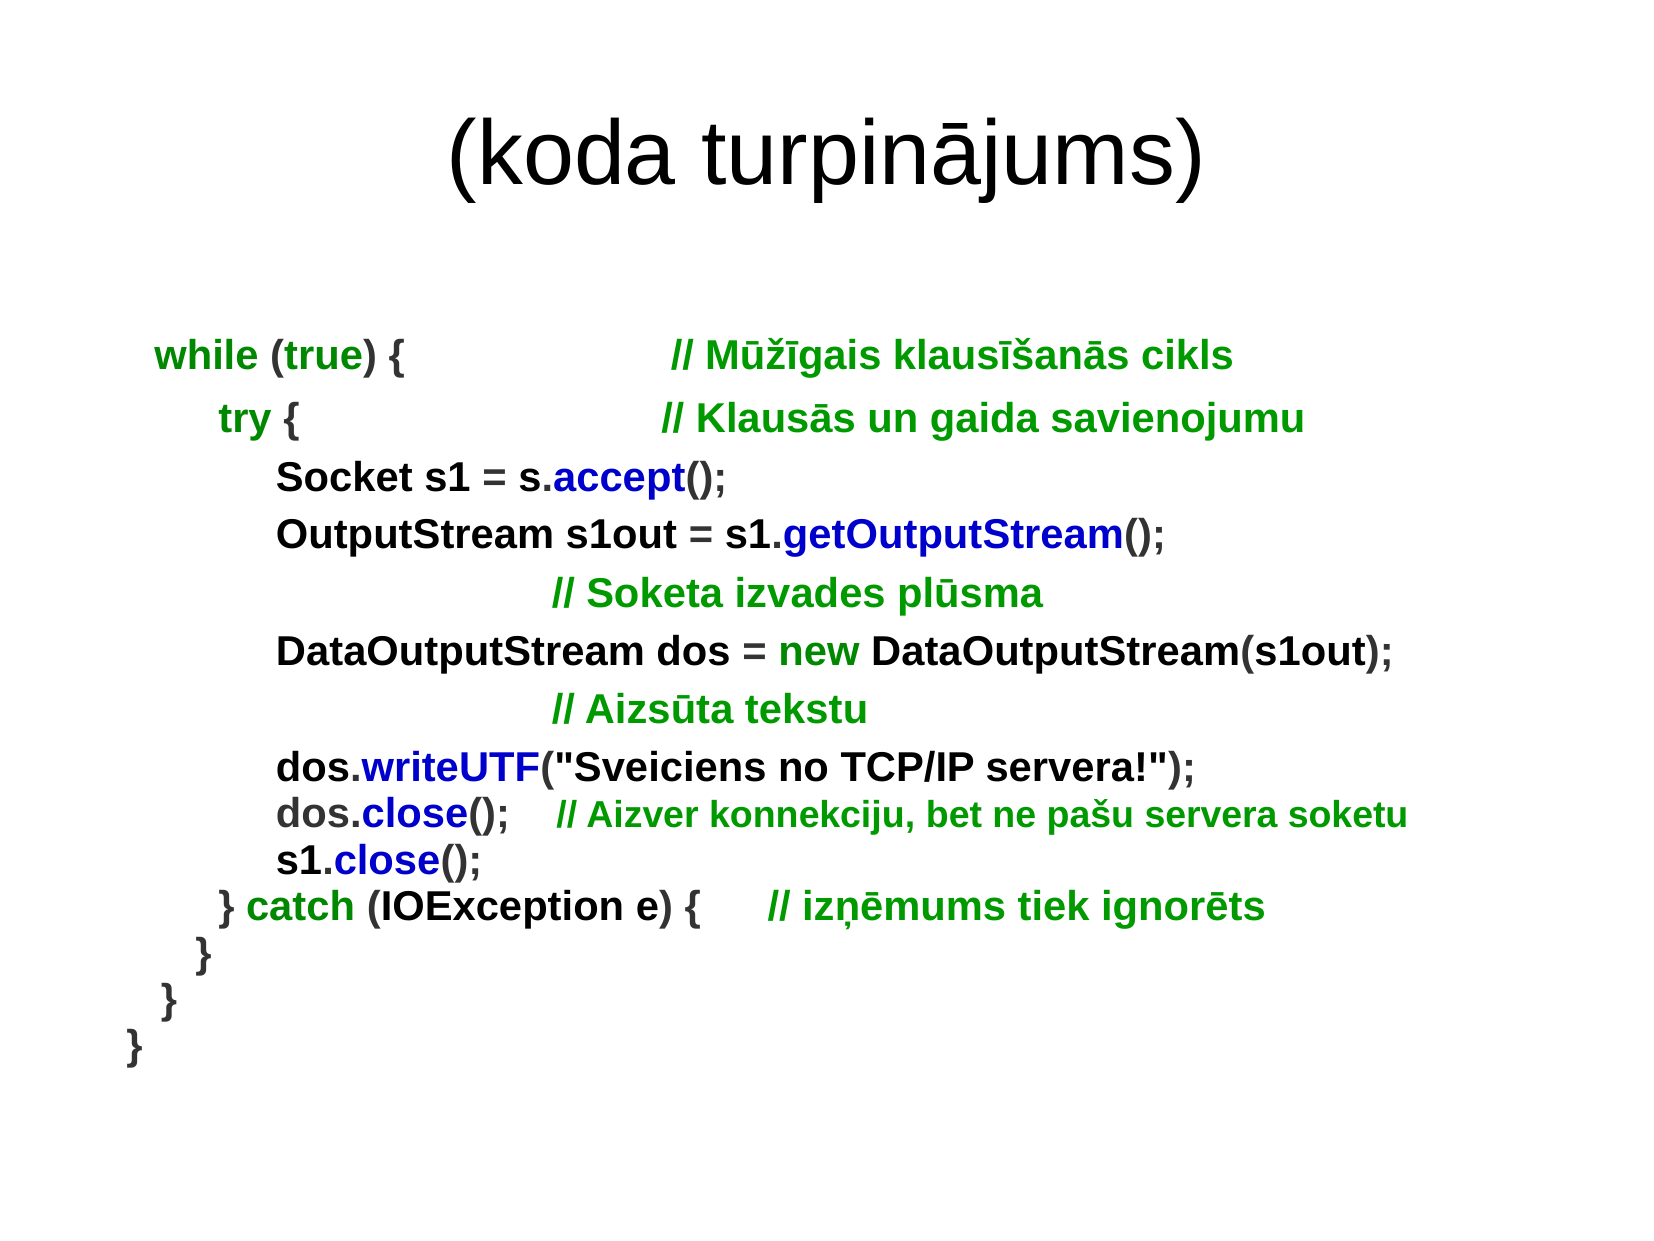

# (koda turpinājums)
 while (true) {				// Mūžīgais klausīšanās cikls
 try {				 // Klausās un gaida savienojumu
 Socket s1 = s.accept();
 OutputStream s1out = s1.getOutputStream();
 // Soketa izvades plūsma
 DataOutputStream dos = new DataOutputStream(s1out);
 // Aizsūta tekstu
 dos.writeUTF("Sveiciens no TCP/IP servera!");
 dos.close(); // Aizver konnekciju, bet ne pašu servera soketu
 s1.close();
 } catch (IOException e) {	 // izņēmums tiek ignorēts
 }
 }
 }